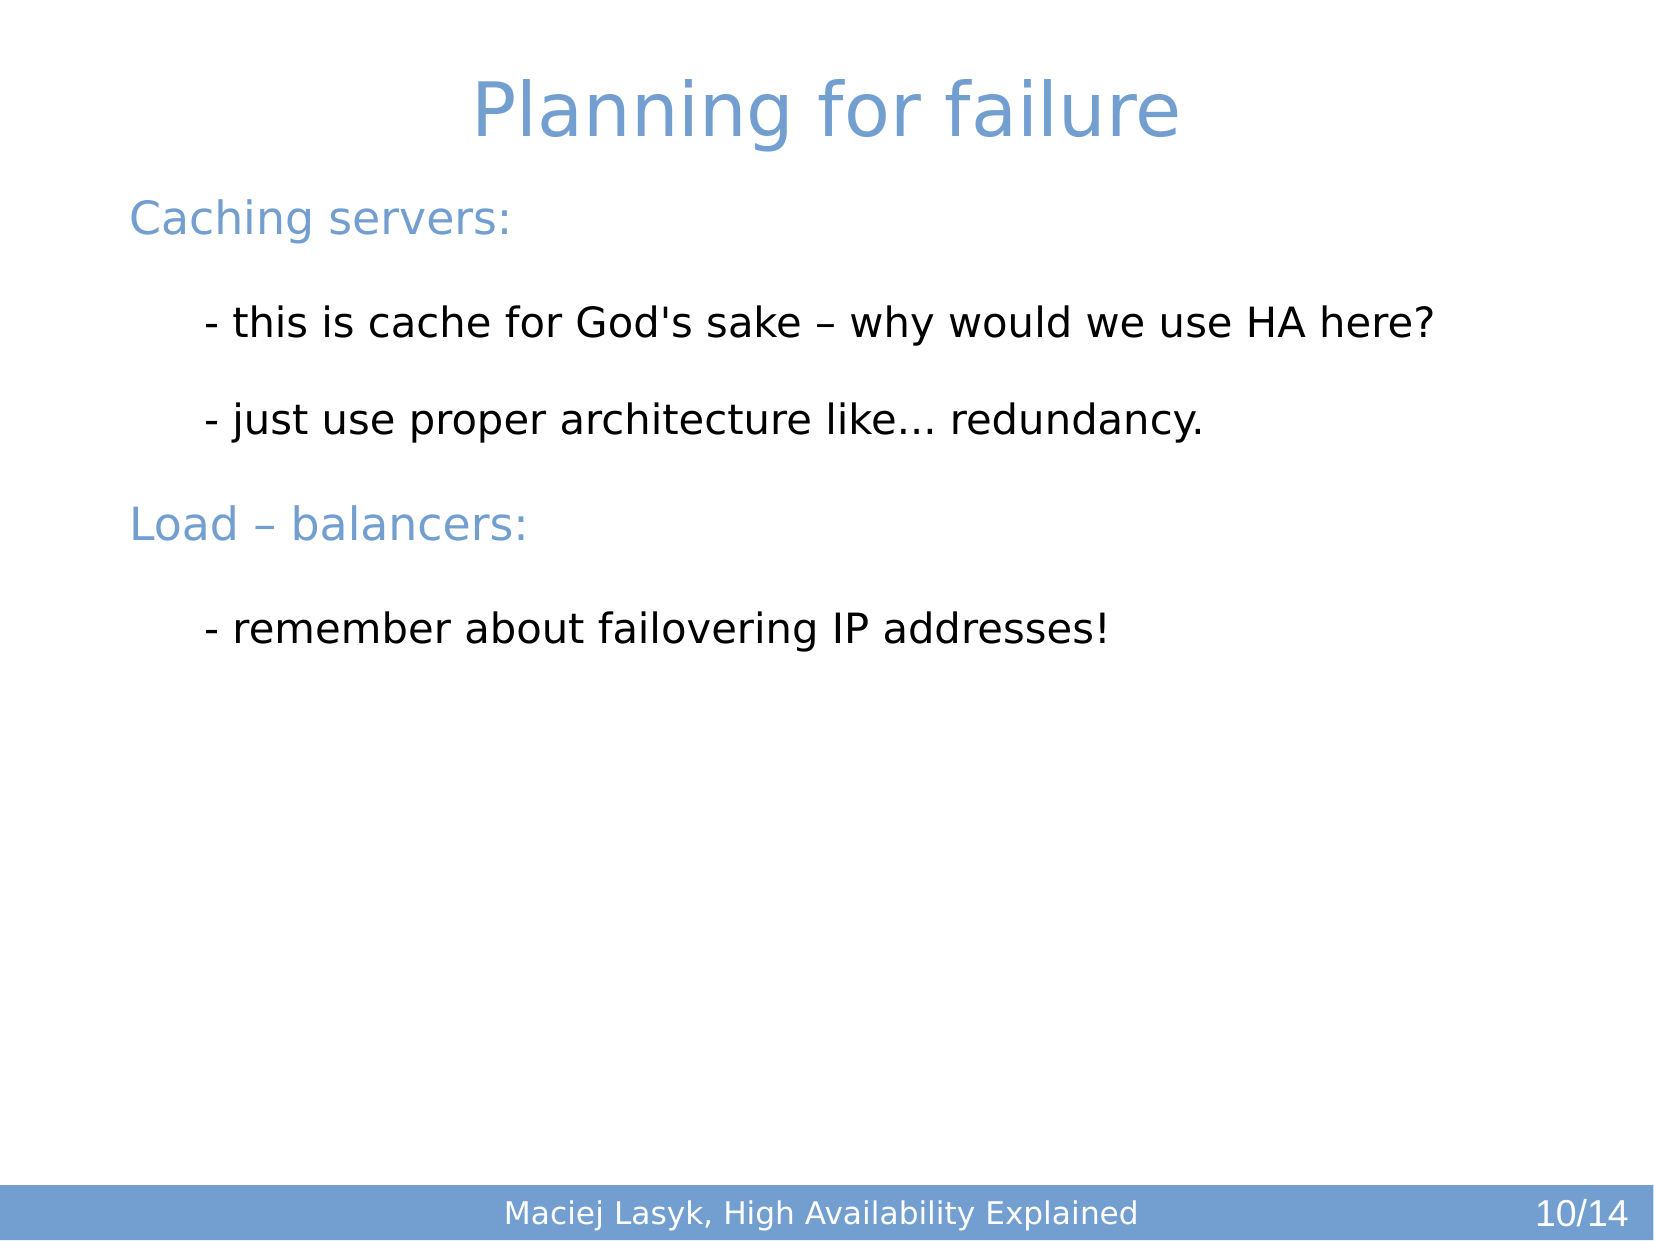

Planning for failure
Caching servers:
	- this is cache for God's sake – why would we use HA here?
	- just use proper architecture like... redundancy.
Load – balancers:
	- remember about failovering IP addresses!
 10/14
Maciej Lasyk, High Availability Explained